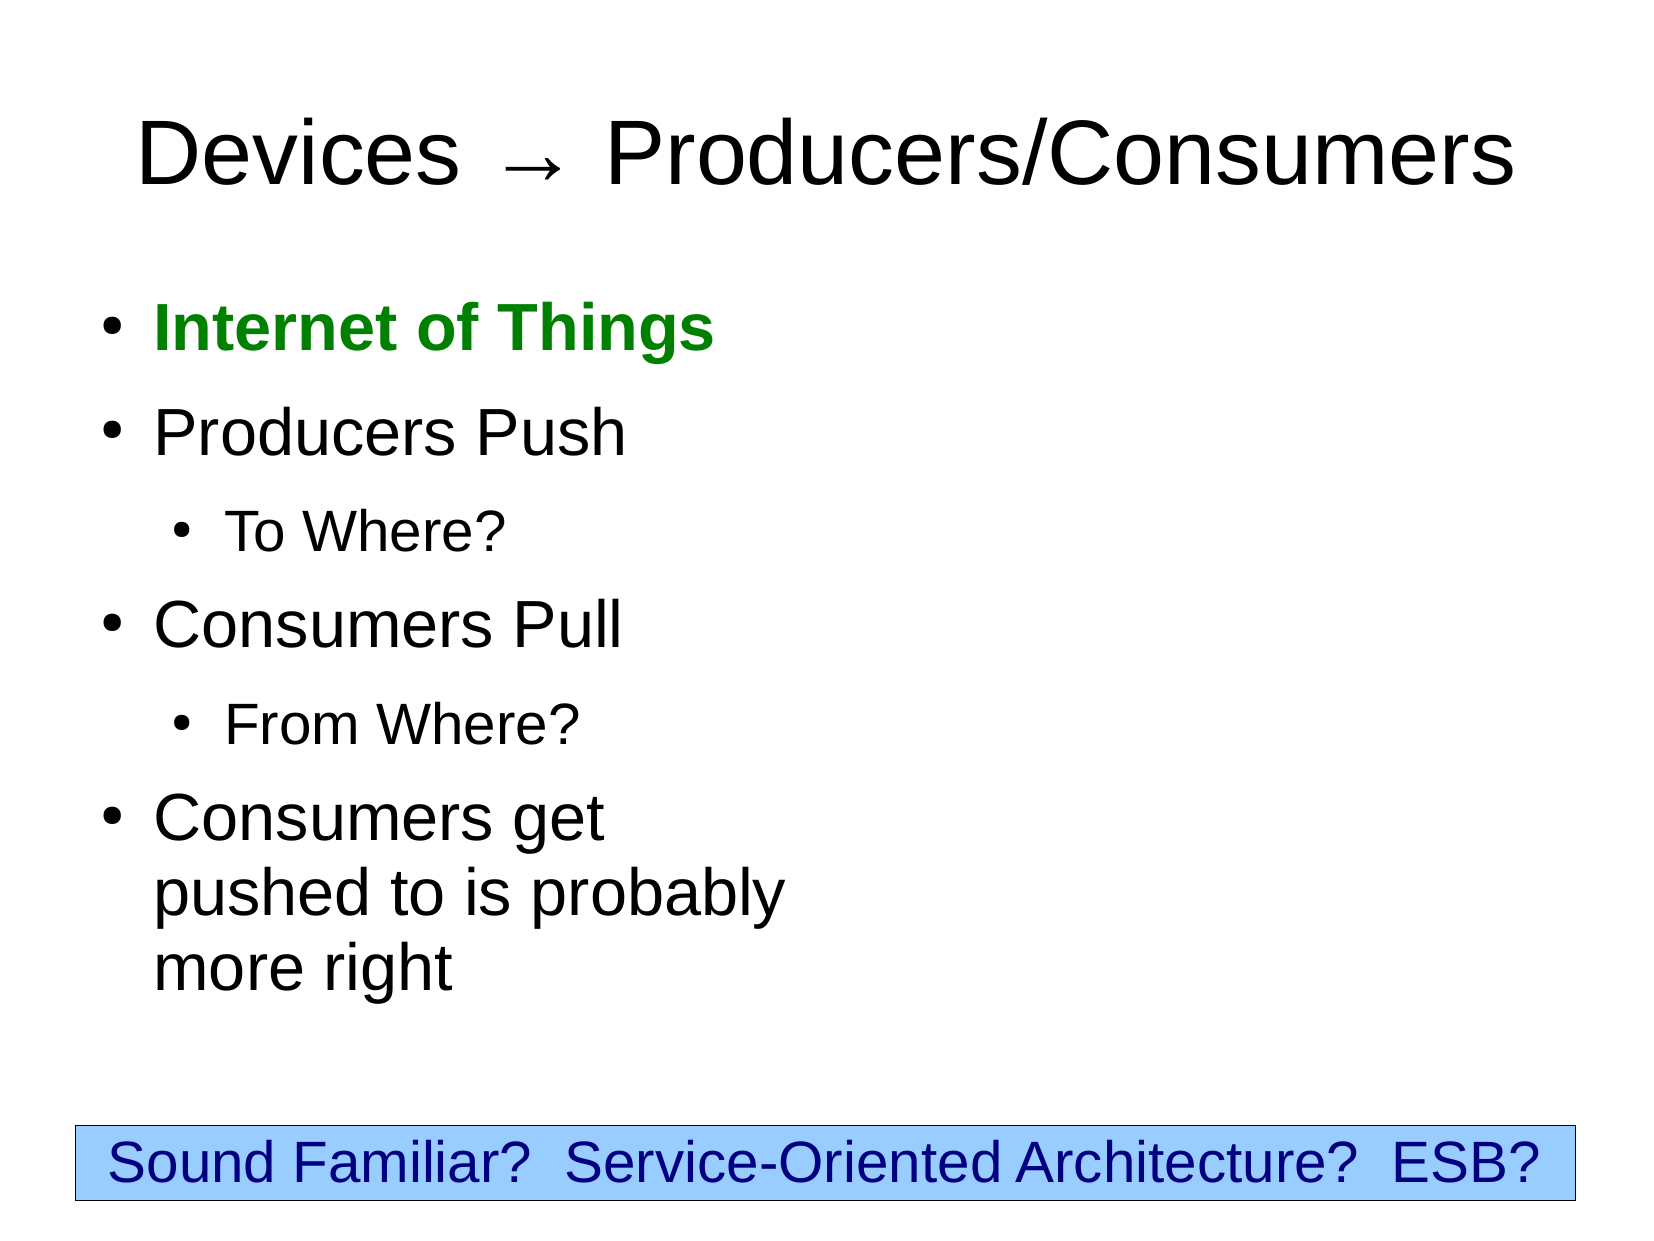

# Devices → Producers/Consumers
Internet of Things
Producers Push
To Where?
Consumers Pull
From Where?
Consumers get pushed to is probably more right
Sound Familiar? Service-Oriented Architecture? ESB?